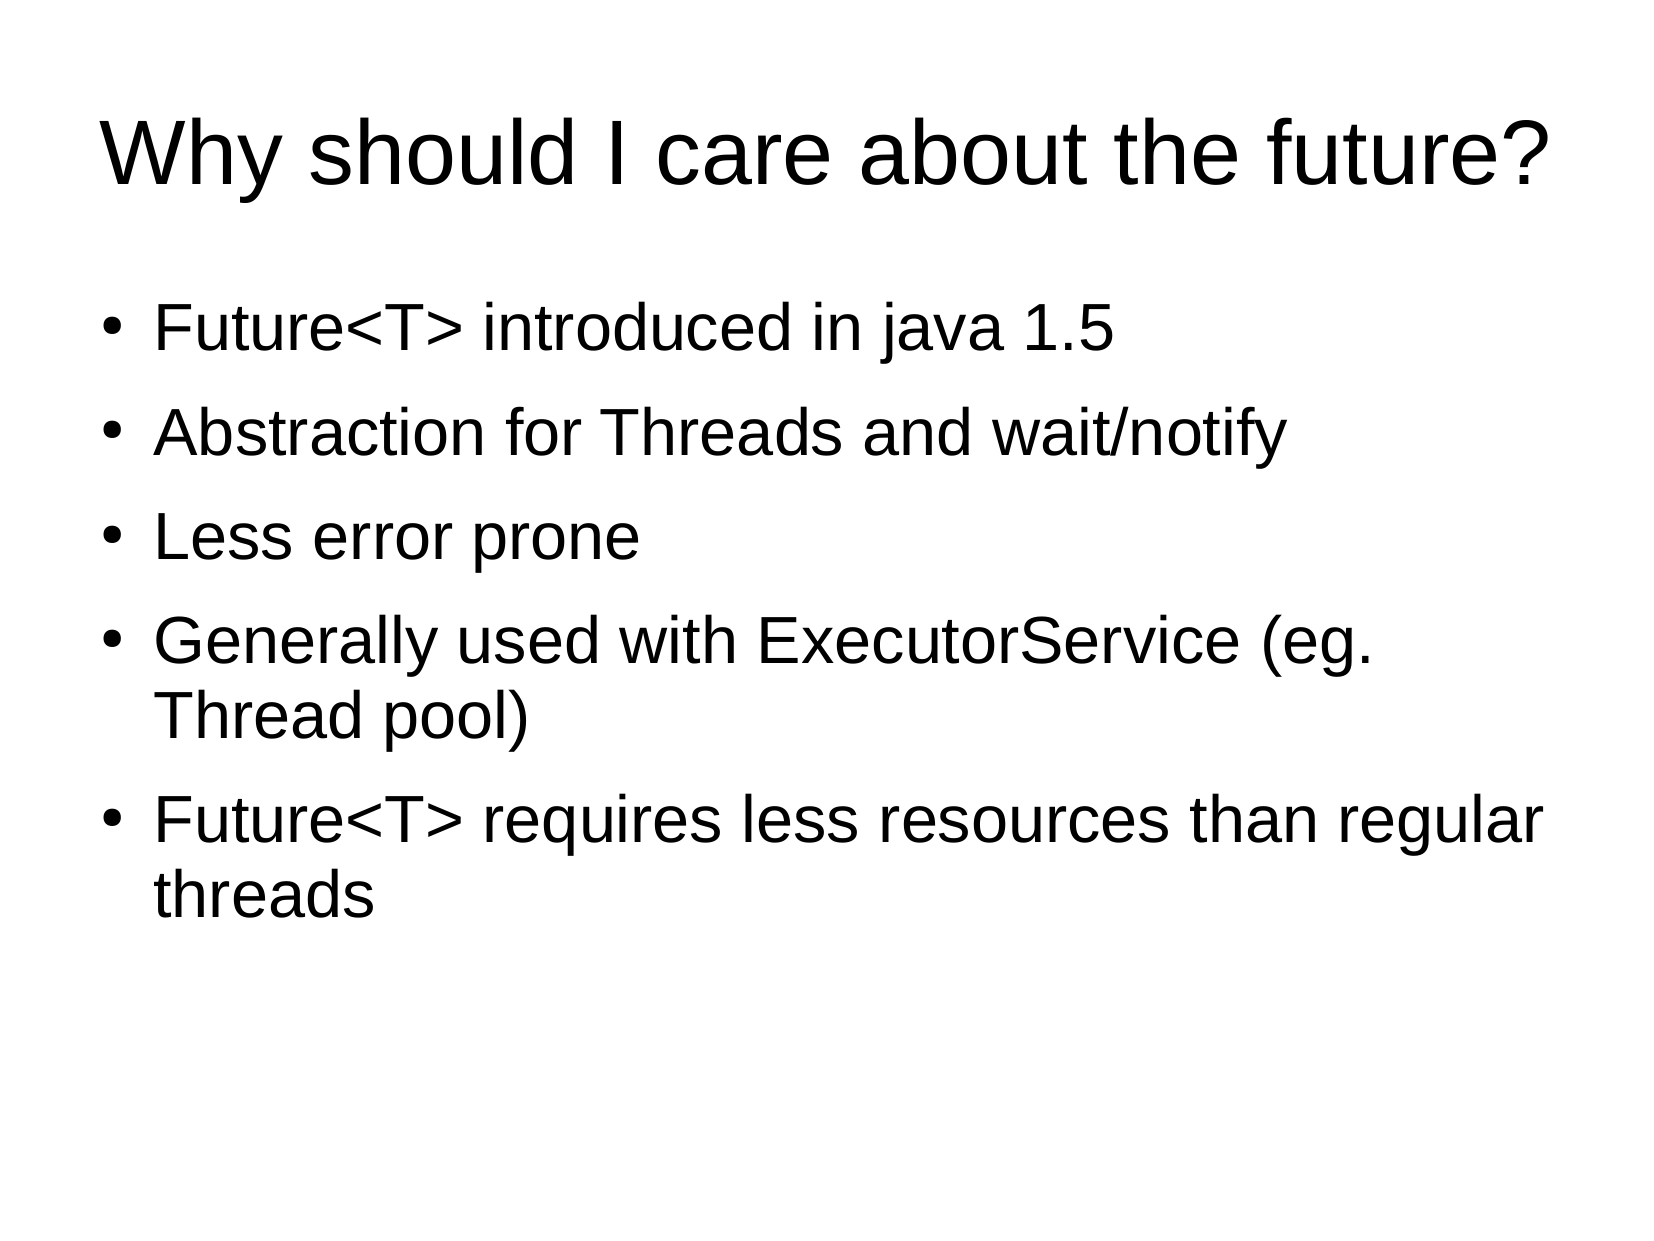

# Why should I care about the future?
Future<T> introduced in java 1.5
Abstraction for Threads and wait/notify
Less error prone
Generally used with ExecutorService (eg. Thread pool)
Future<T> requires less resources than regular threads